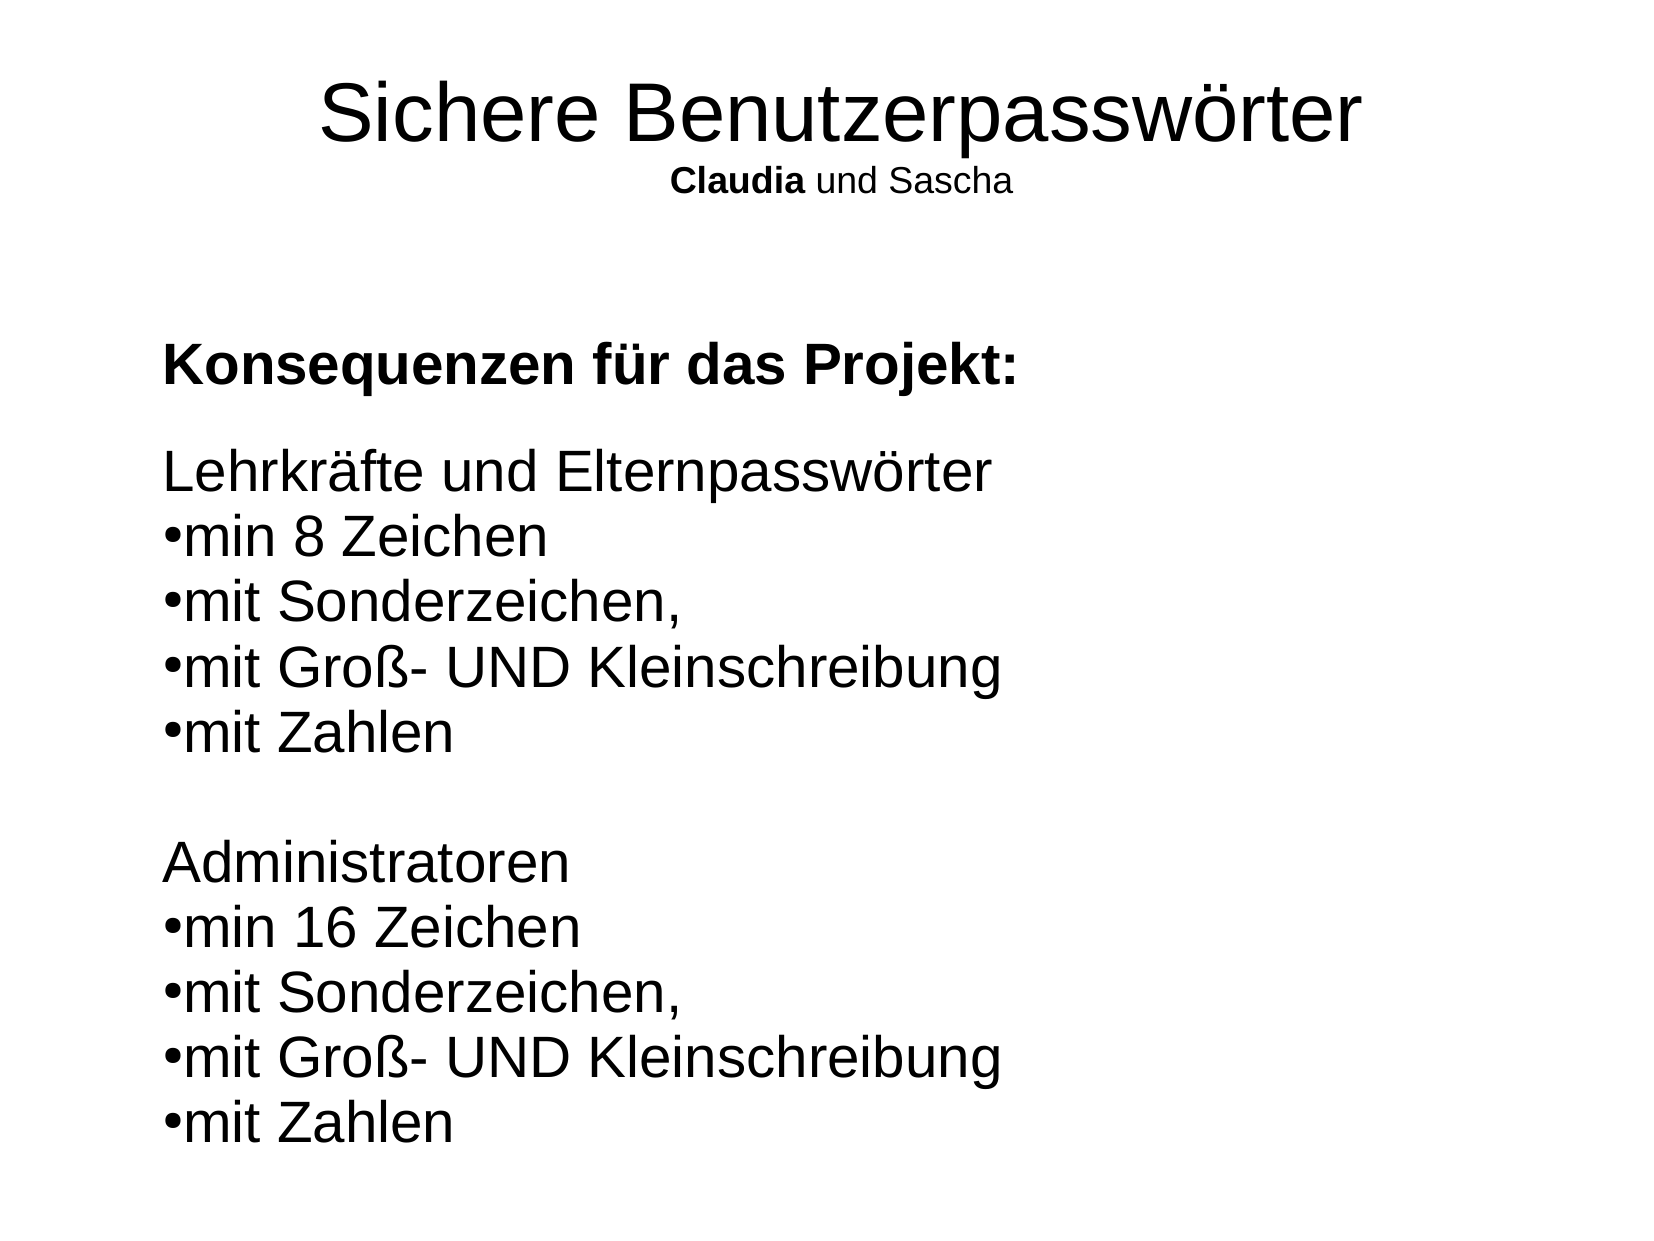

Sichere Benutzerpasswörter
Claudia und Sascha
Konsequenzen für das Projekt:
Lehrkräfte und Elternpasswörter
min 8 Zeichen
mit Sonderzeichen,
mit Groß- UND Kleinschreibung
mit Zahlen
Administratoren
min 16 Zeichen
mit Sonderzeichen,
mit Groß- UND Kleinschreibung
mit Zahlen